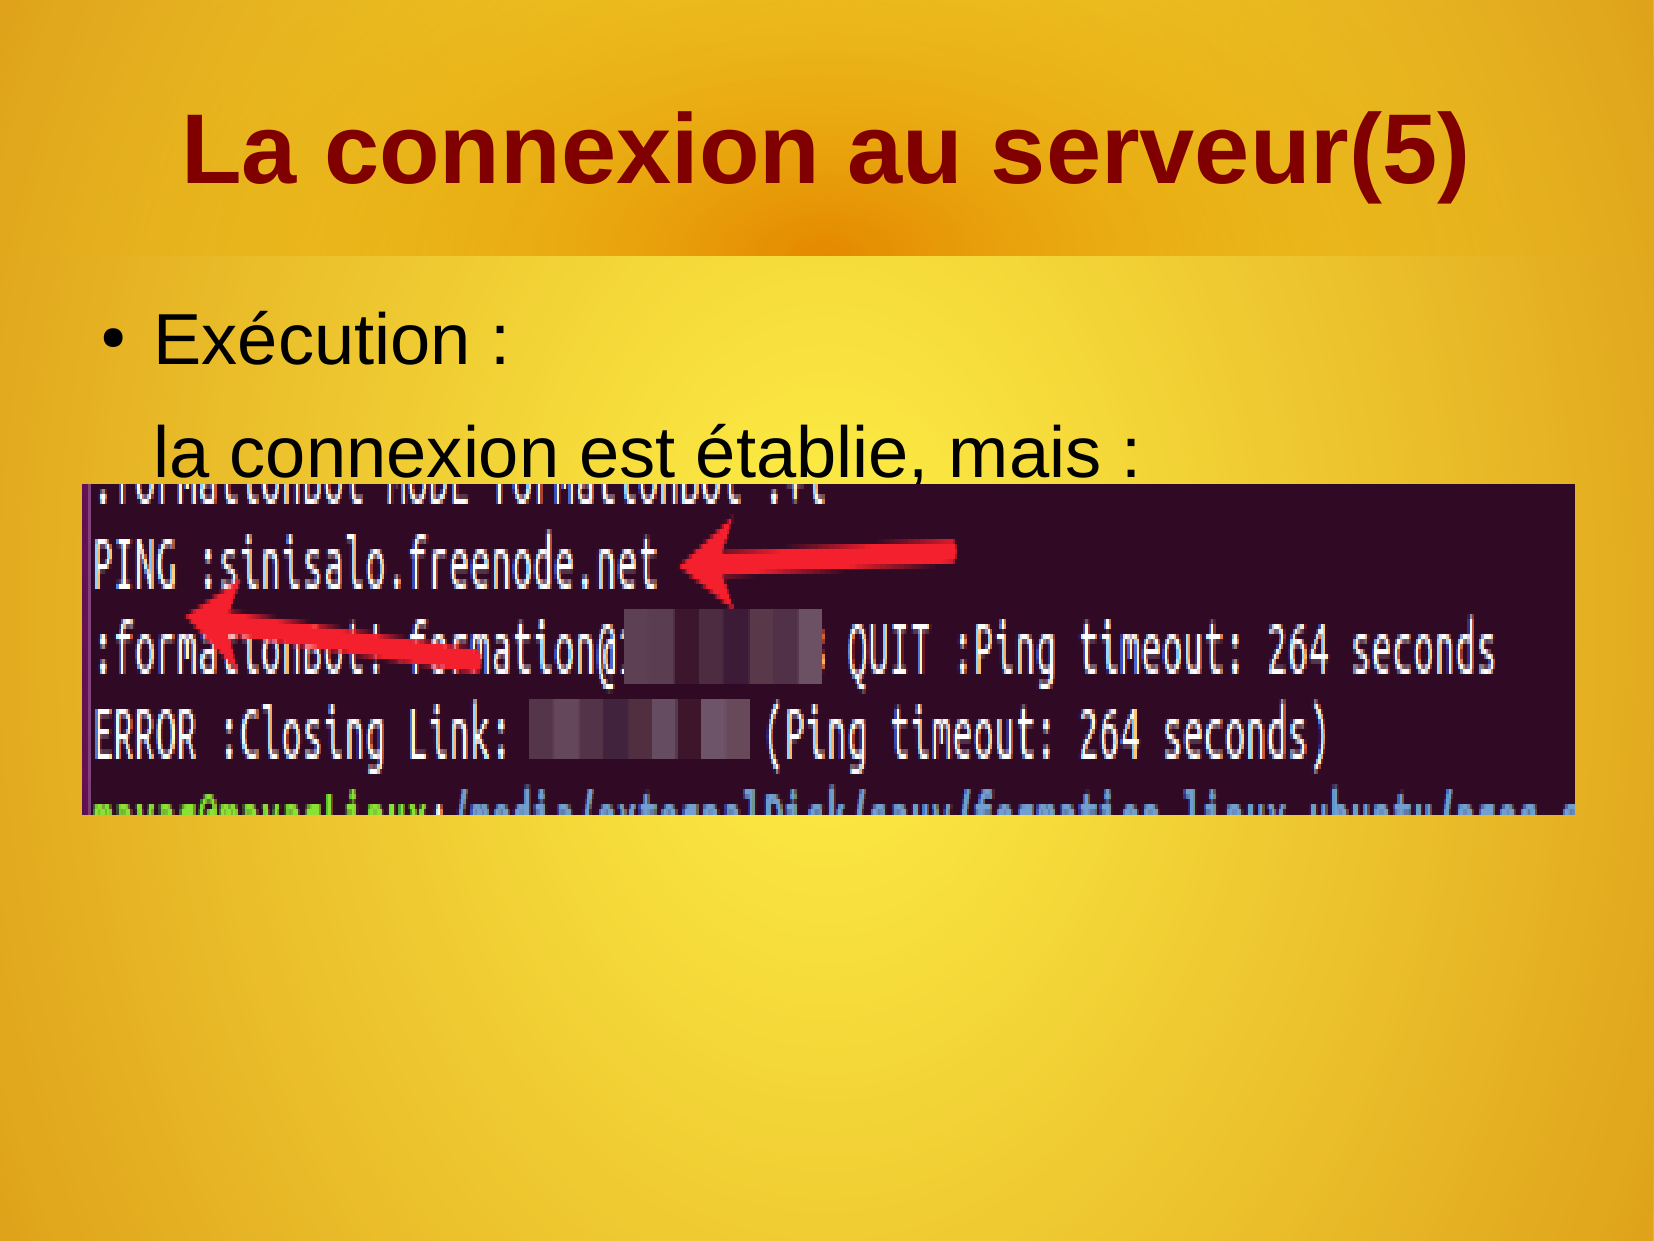

# La connexion au serveur(5)
Exécution :
la connexion est établie, mais :